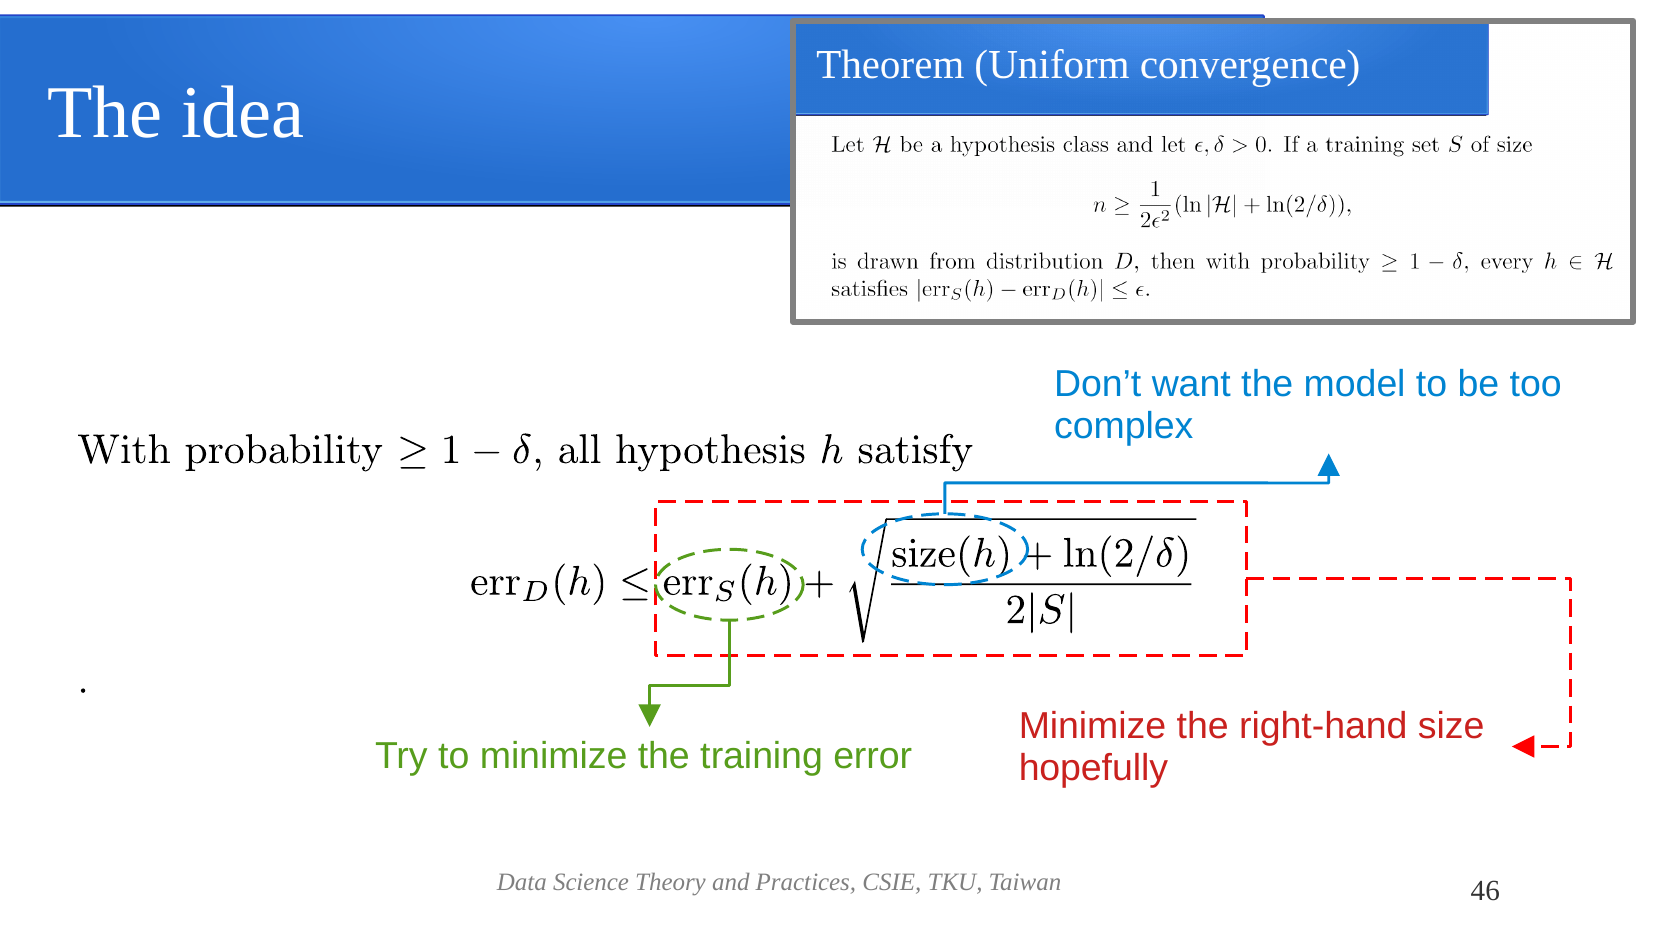

# The idea
Don’t want the model to be too complex
Minimize the right-hand size hopefully
Try to minimize the training error
Data Science Theory and Practices, CSIE, TKU, Taiwan
46